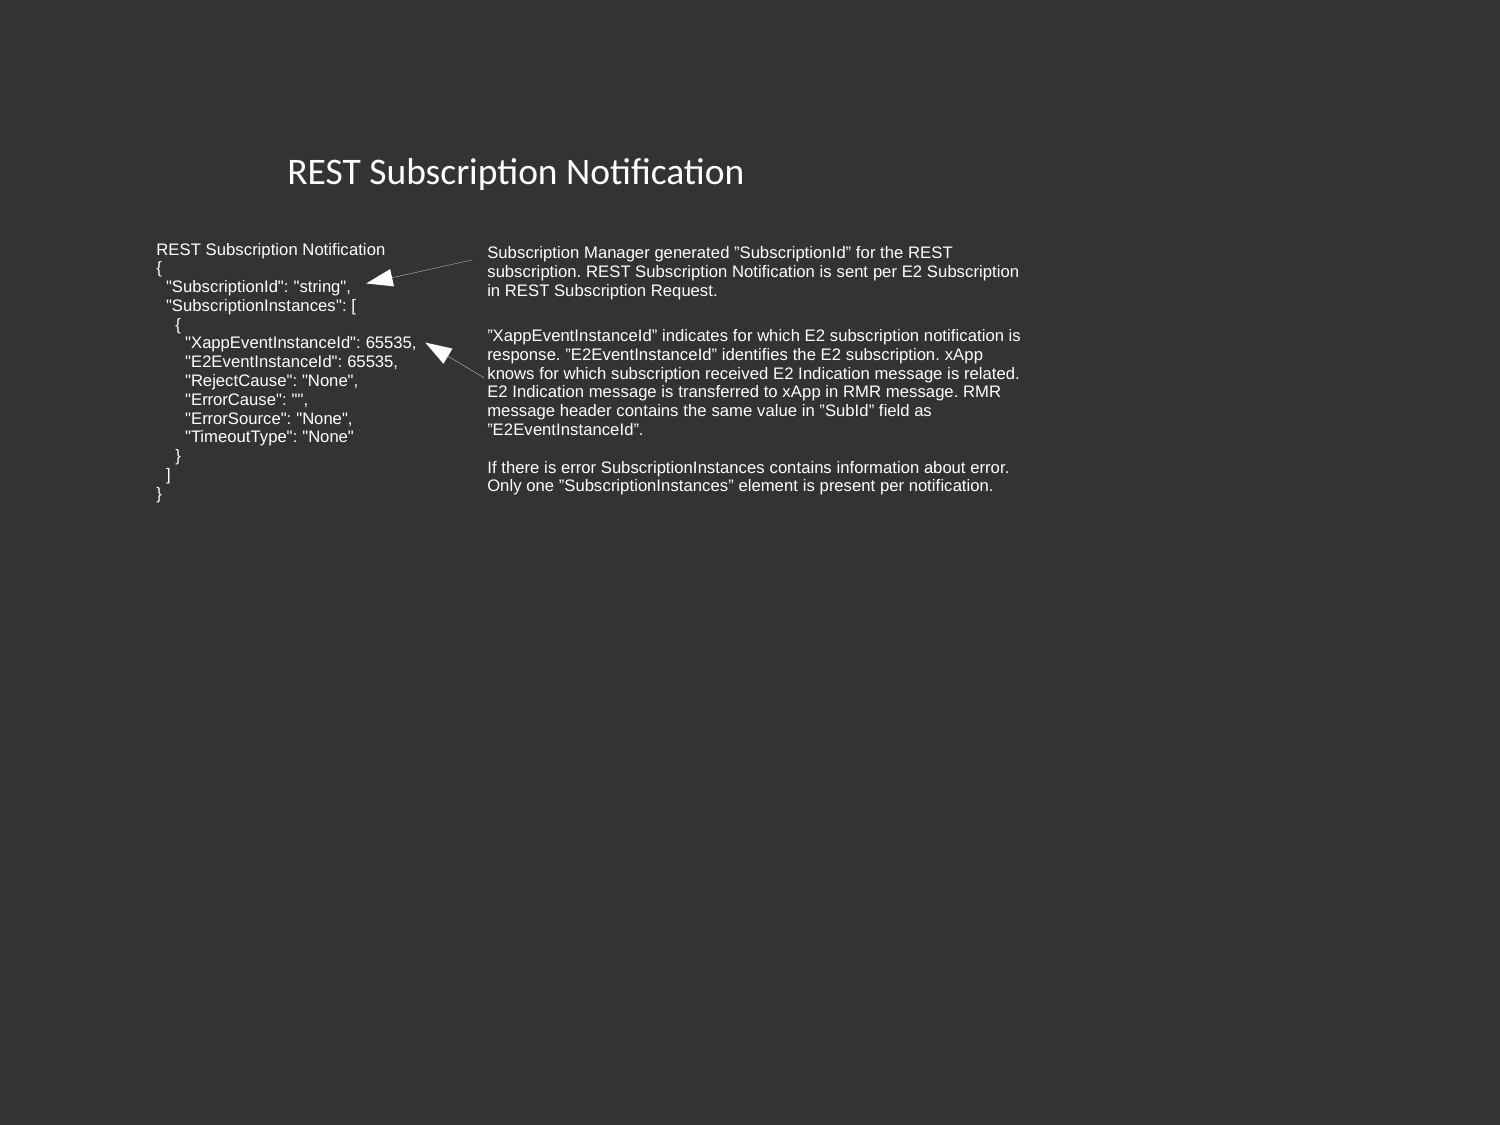

# REST Subscription Notification
REST Subscription Notification
{
 "SubscriptionId": "string",
 "SubscriptionInstances": [
 {
 "XappEventInstanceId": 65535,
 "E2EventInstanceId": 65535,
 "RejectCause": "None",
 "ErrorCause": "",
 "ErrorSource": "None",
 "TimeoutType": "None"
 }
 ]
}
Subscription Manager generated ”SubscriptionId” for the REST subscription. REST Subscription Notification is sent per E2 Subscription in REST Subscription Request.
”XappEventInstanceId” indicates for which E2 subscription notification is response. ”E2EventInstanceId” identifies the E2 subscription. xApp knows for which subscription received E2 Indication message is related. E2 Indication message is transferred to xApp in RMR message. RMR message header contains the same value in ”SubId” field as ”E2EventInstanceId”.
If there is error SubscriptionInstances contains information about error. Only one ”SubscriptionInstances” element is present per notification.